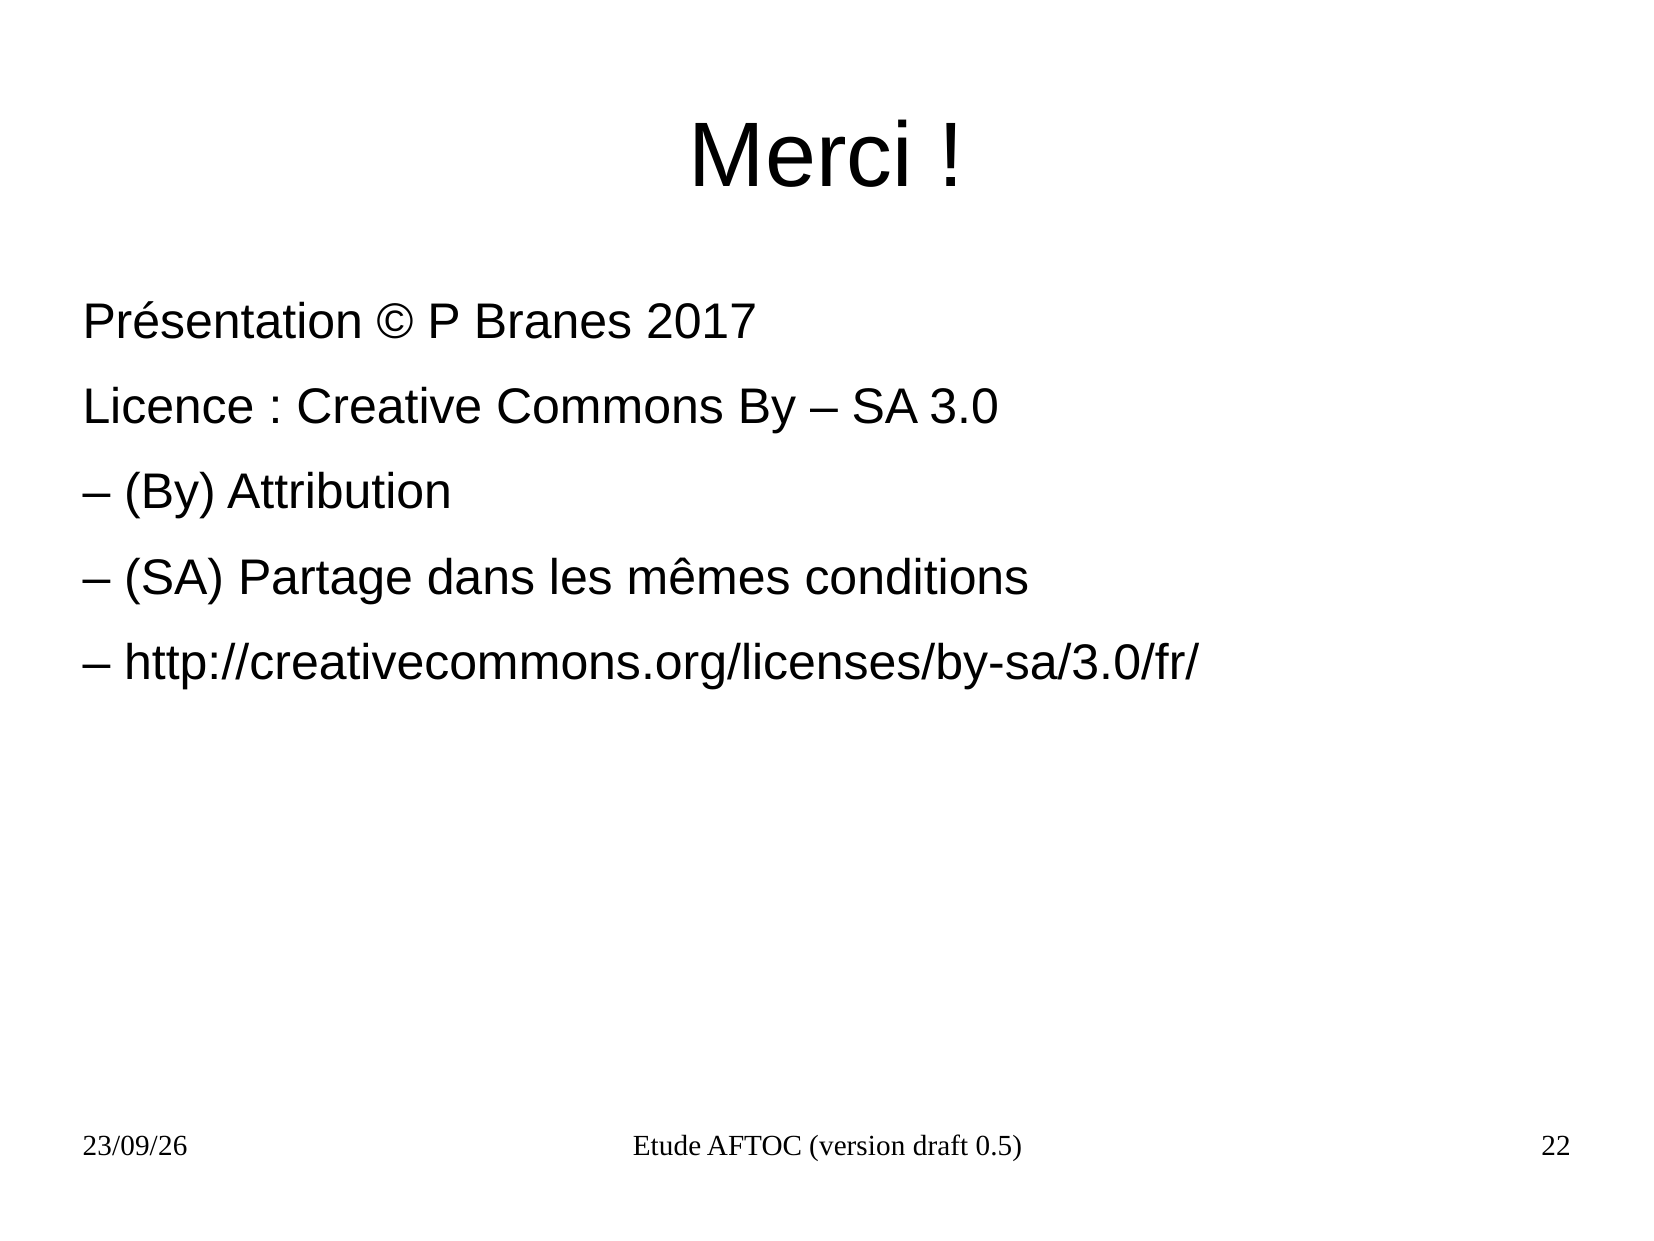

# Merci !
Présentation © P Branes 2017
Licence : Creative Commons By – SA 3.0
– (By) Attribution
– (SA) Partage dans les mêmes conditions
– http://creativecommons.org/licenses/by-sa/3.0/fr/
Etude AFTOC (version draft 0.5)
22